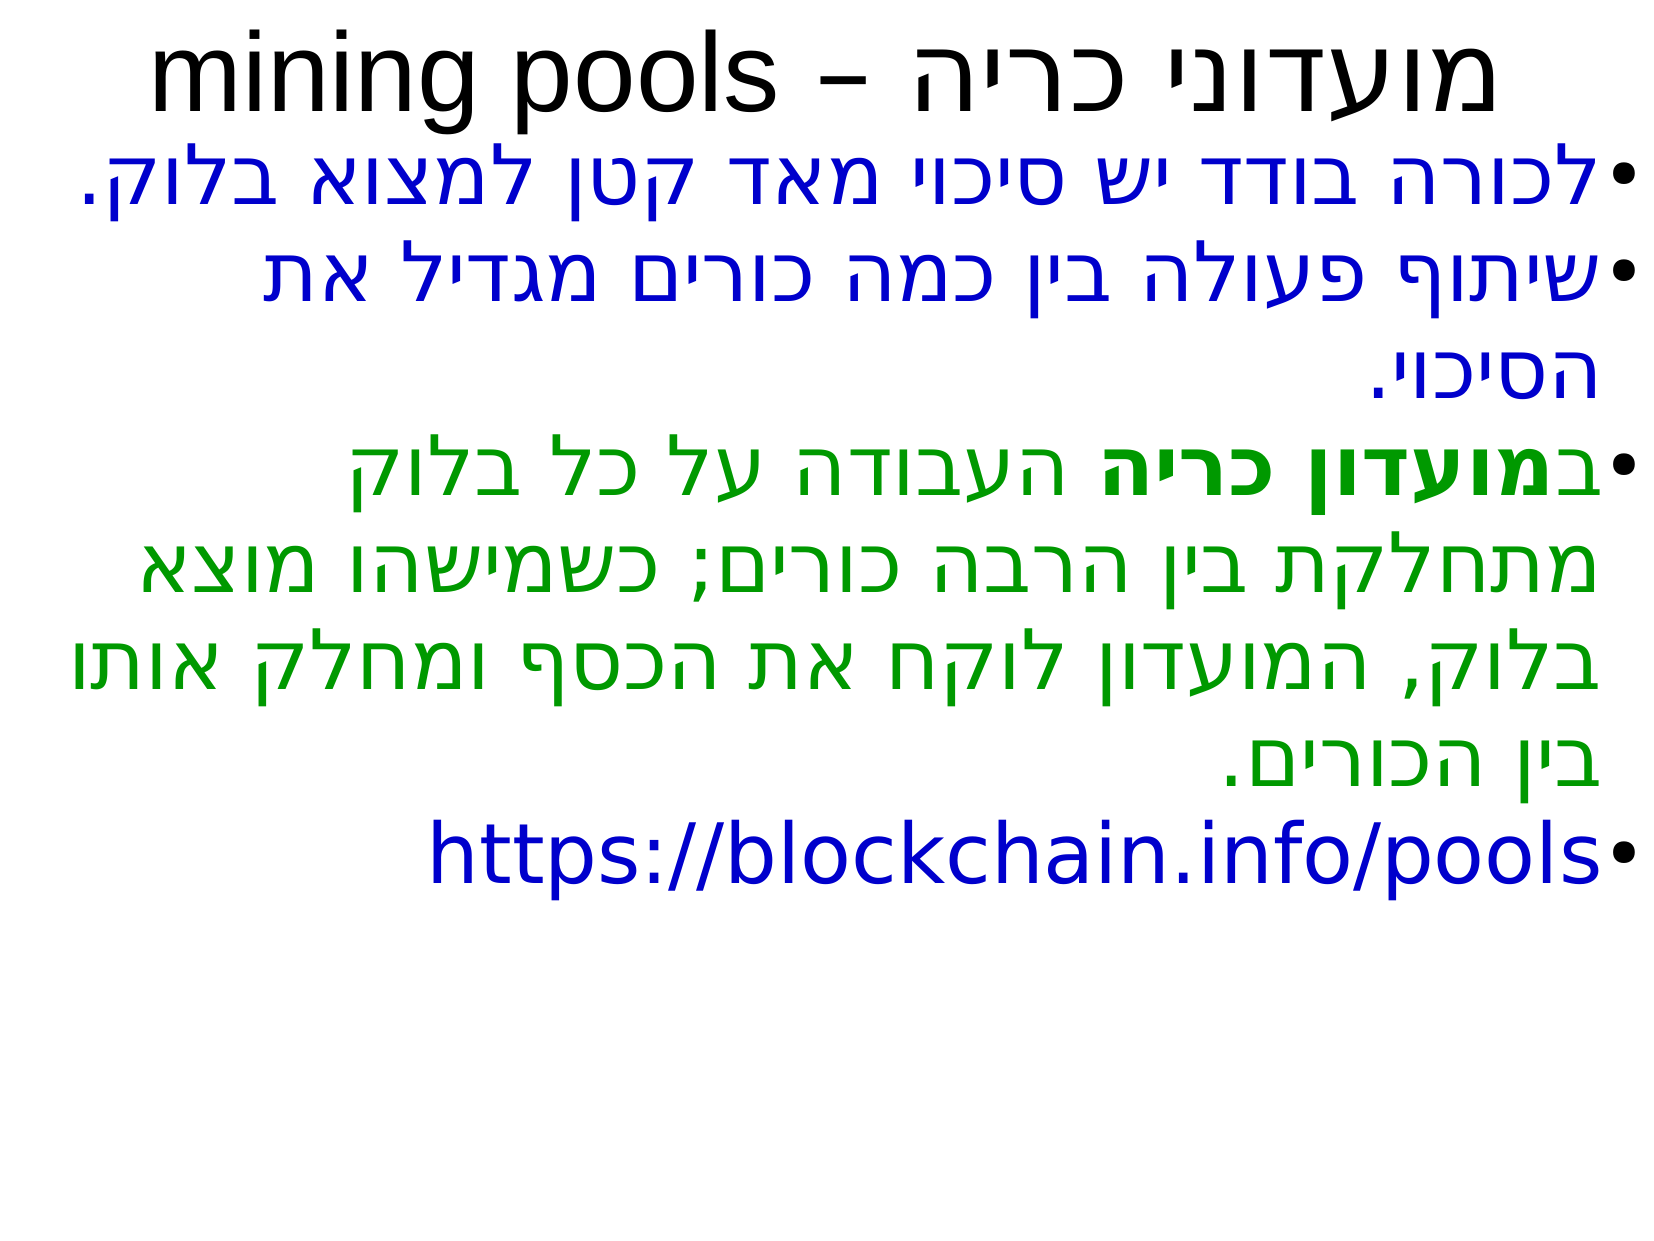

מועדוני כריה – mining pools
לכורה בודד יש סיכוי מאד קטן למצוא בלוק.
שיתוף פעולה בין כמה כורים מגדיל את הסיכוי.
במועדון כריה העבודה על כל בלוק מתחלקת בין הרבה כורים; כשמישהו מוצא בלוק, המועדון לוקח את הכסף ומחלק אותו בין הכורים.
https://blockchain.info/pools